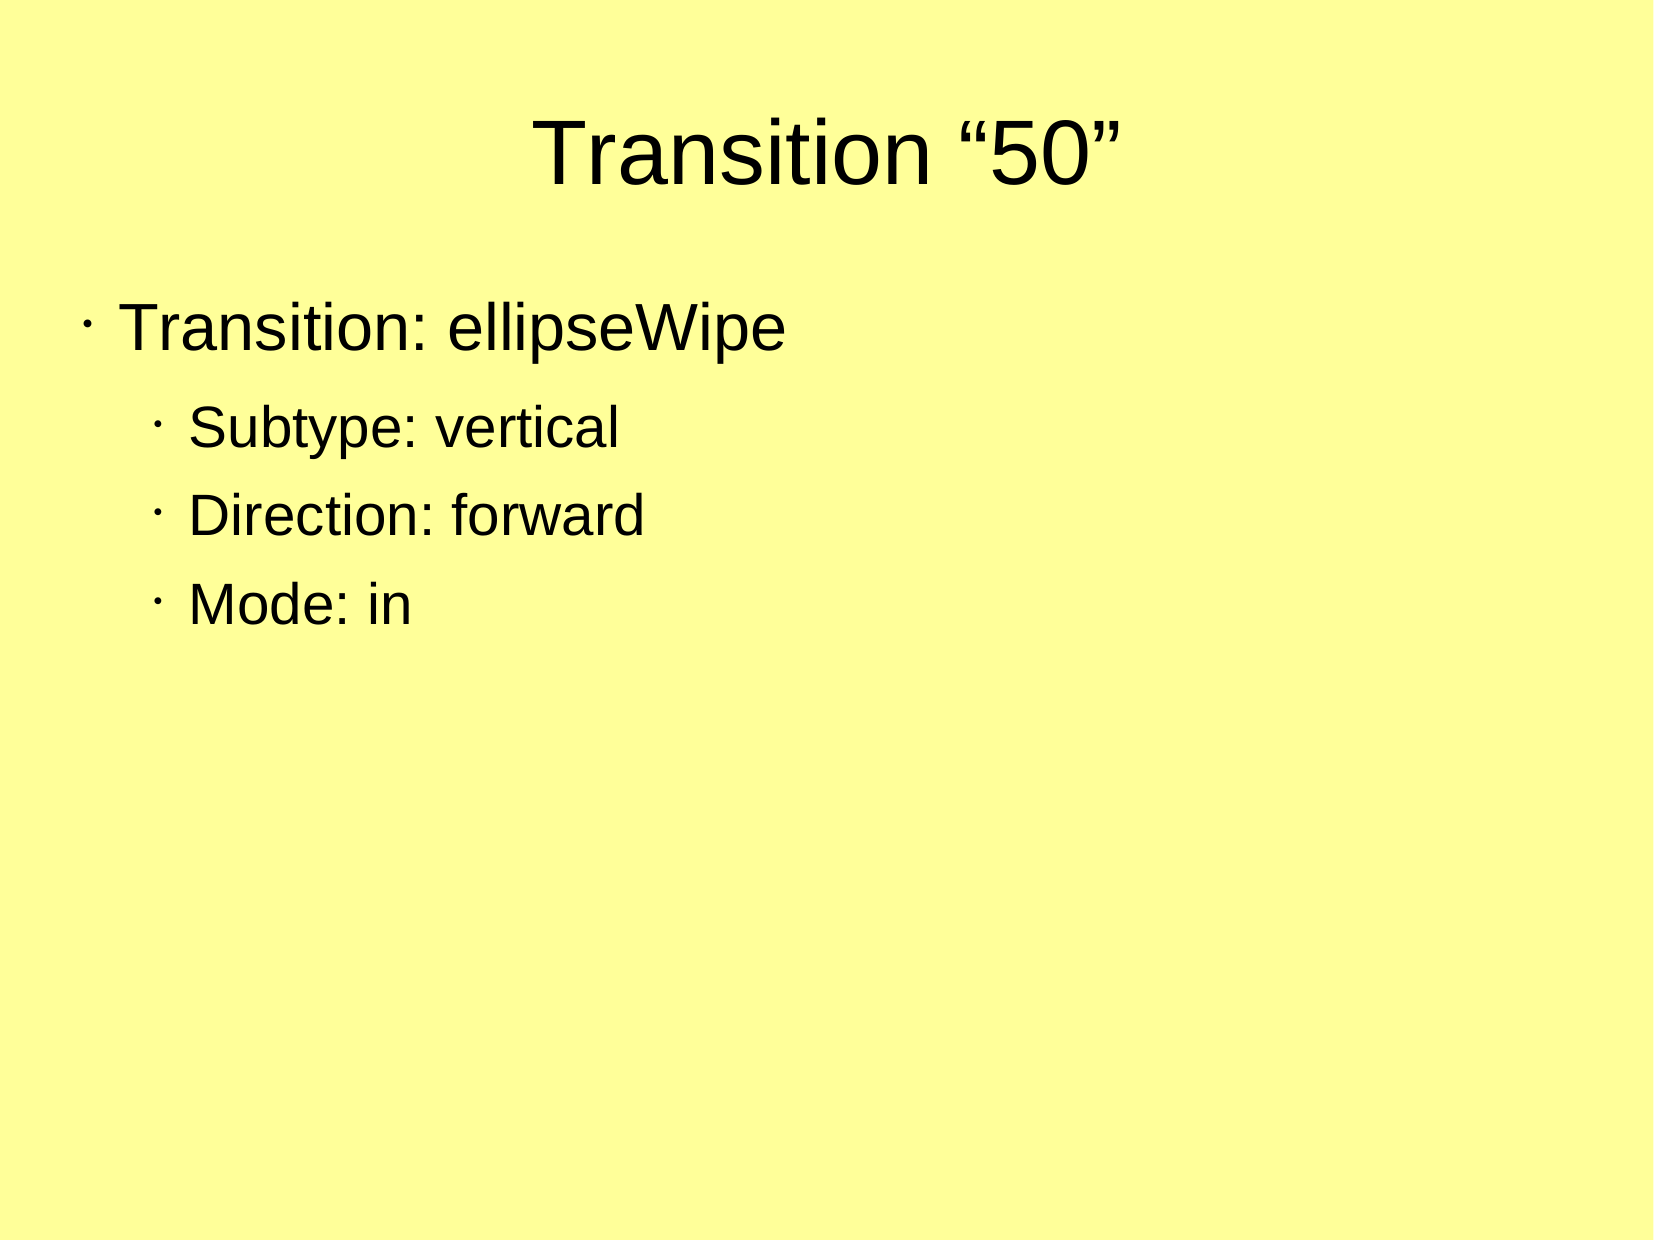

# Transition “50”
Transition: ellipseWipe
Subtype: vertical
Direction: forward
Mode: in